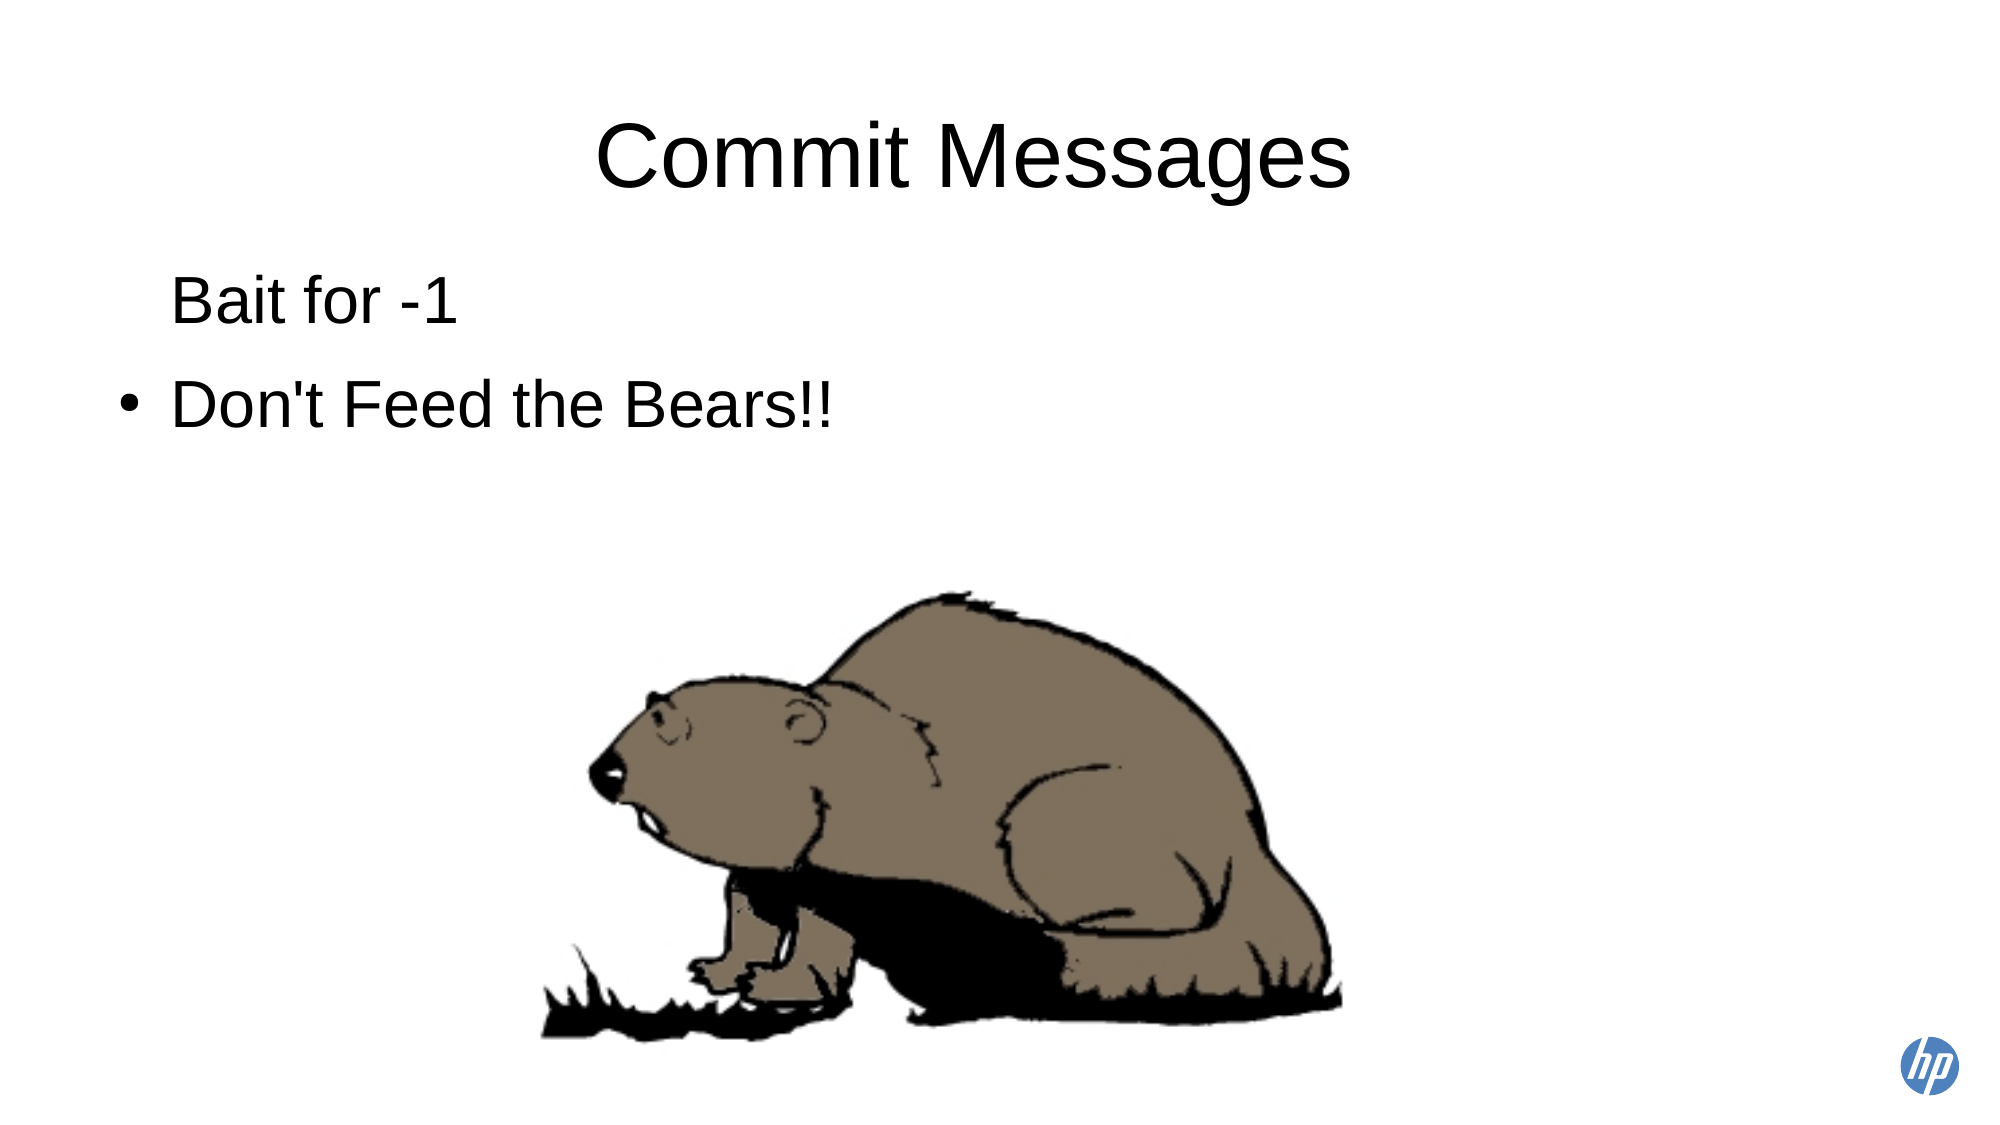

# Commit Messages
Bait for -1
Don't Feed the Bears!!